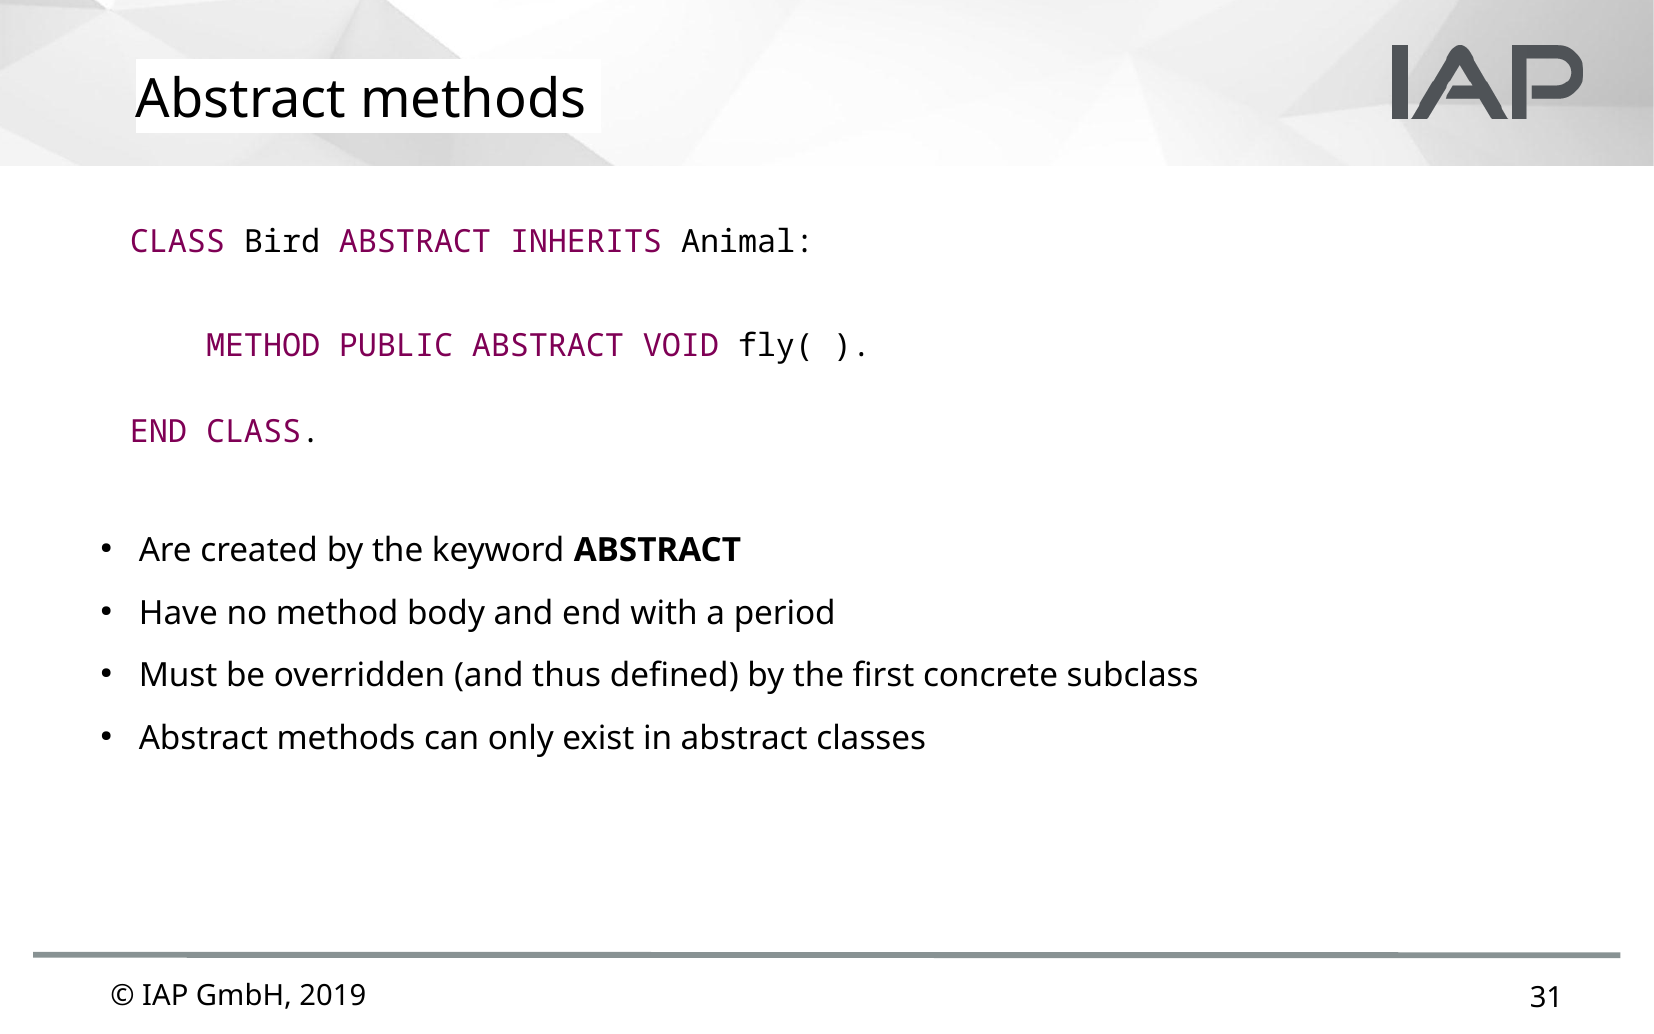

# Abstract methods
CLASS Bird ABSTRACT INHERITS Animal:
 METHOD PUBLIC ABSTRACT VOID fly( ).
END CLASS.
Are created by the keyword ABSTRACT
Have no method body and end with a period
Must be overridden (and thus defined) by the first concrete subclass
Abstract methods can only exist in abstract classes
© IAP GmbH, 2019
31